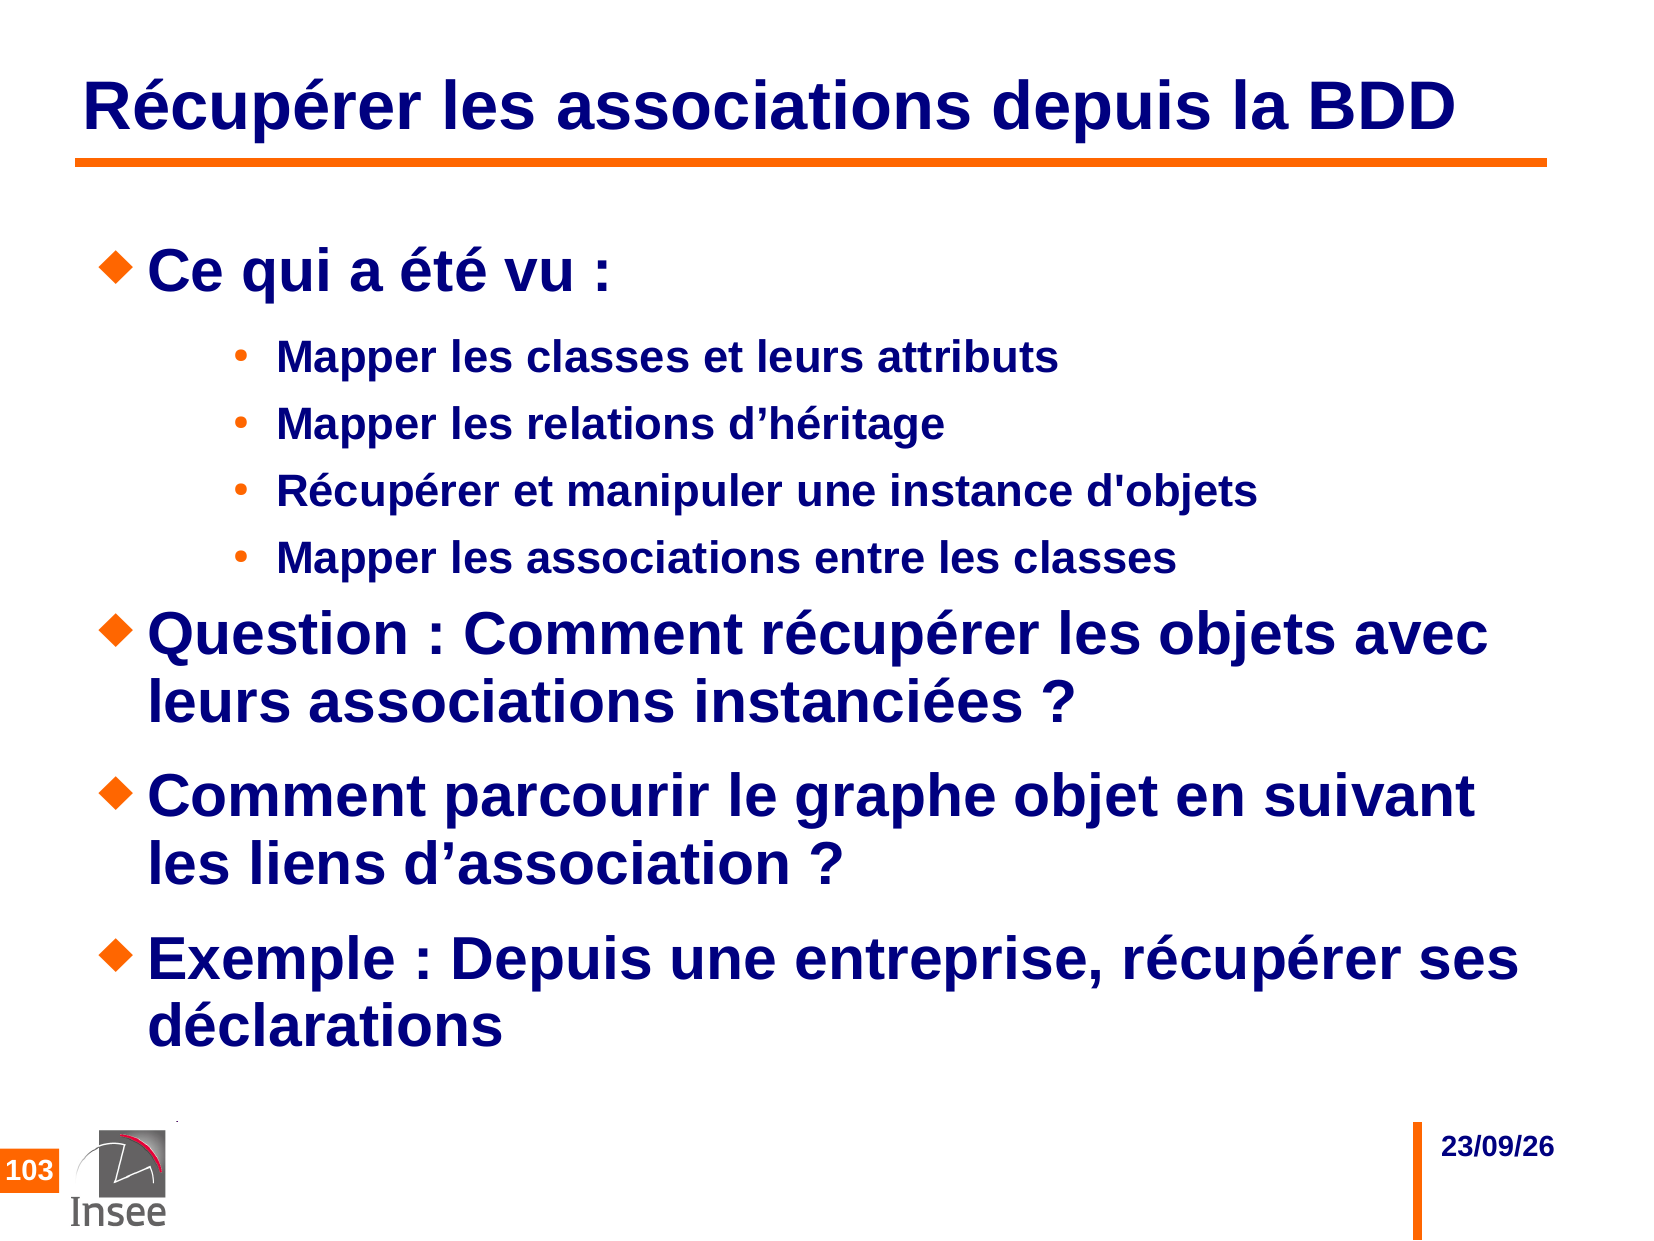

# Récupérer les associations depuis la BDD
Ce qui a été vu :
Mapper les classes et leurs attributs
Mapper les relations d’héritage
Récupérer et manipuler une instance d'objets
Mapper les associations entre les classes
Question : Comment récupérer les objets avec leurs associations instanciées ?
Comment parcourir le graphe objet en suivant les liens d’association ?
Exemple : Depuis une entreprise, récupérer ses déclarations
103